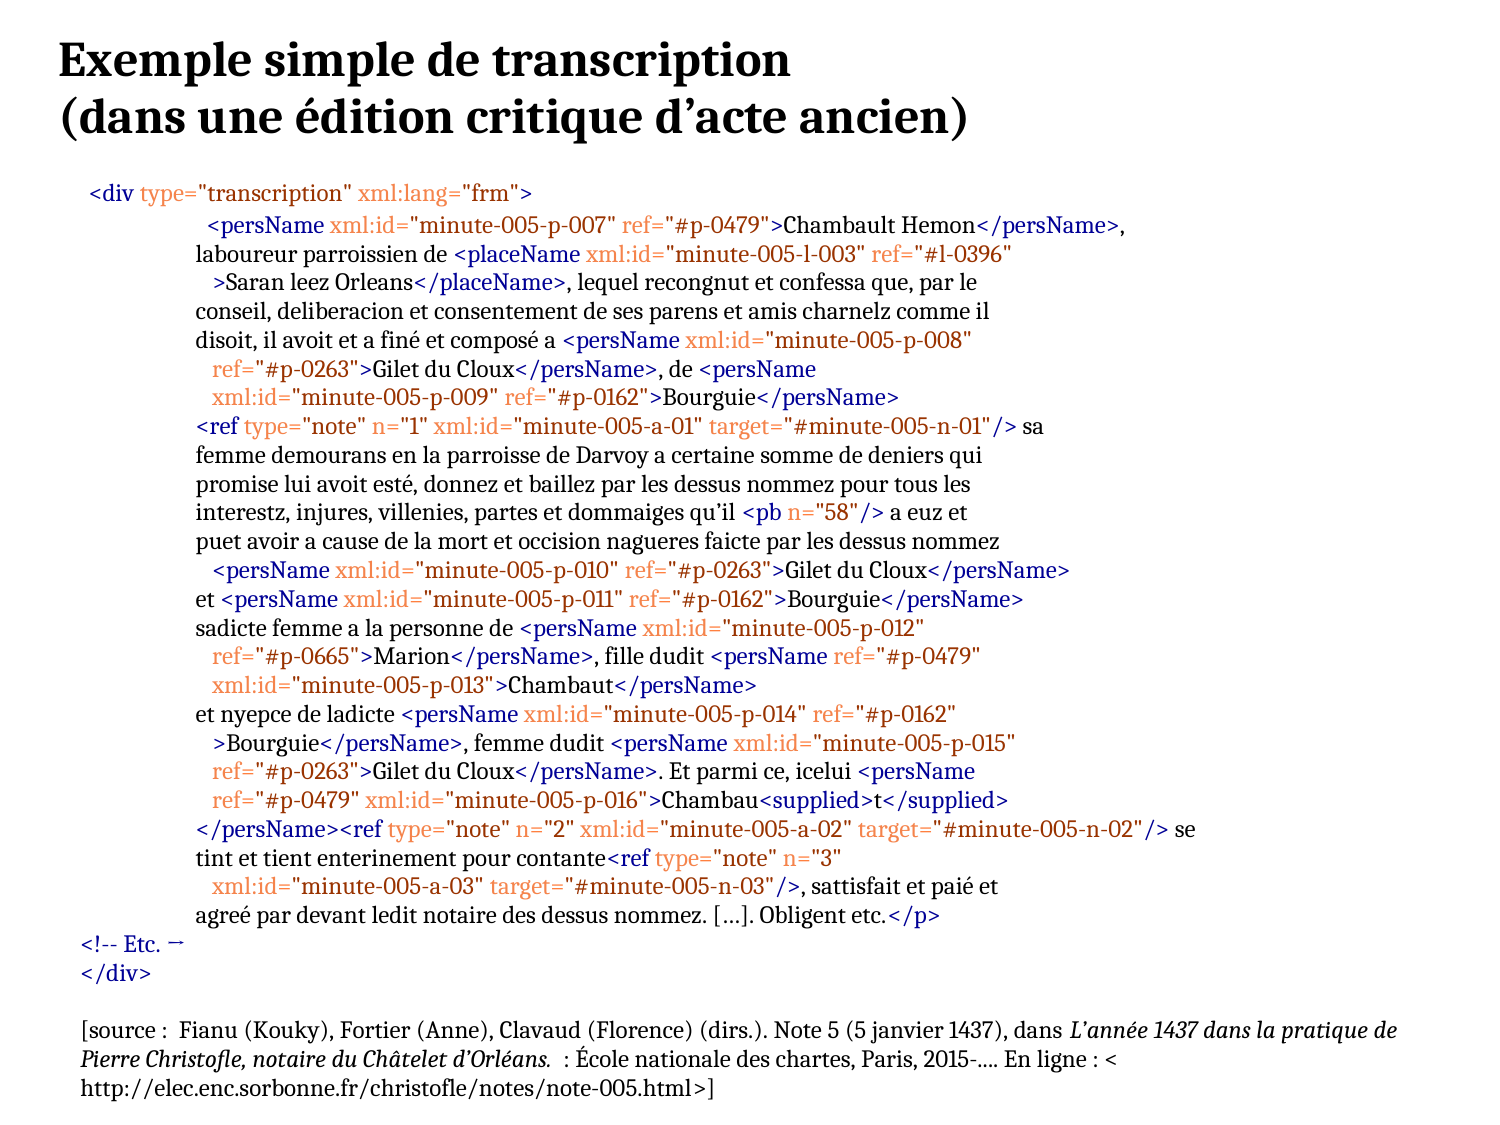

# Exemple simple de transcription (dans une édition critique d’acte ancien)
 <div type="transcription" xml:lang="frm">
 <persName xml:id="minute-005-p-007" ref="#p-0479">Chambault Hemon</persName>,
 laboureur parroissien de <placeName xml:id="minute-005-l-003" ref="#l-0396"
 >Saran leez Orleans</placeName>, lequel recongnut et confessa que, par le
 conseil, deliberacion et consentement de ses parens et amis charnelz comme il
 disoit, il avoit et a finé et composé a <persName xml:id="minute-005-p-008"
 ref="#p-0263">Gilet du Cloux</persName>, de <persName
 xml:id="minute-005-p-009" ref="#p-0162">Bourguie</persName>
 <ref type="note" n="1" xml:id="minute-005-a-01" target="#minute-005-n-01"/> sa
 femme demourans en la parroisse de Darvoy a certaine somme de deniers qui
 promise lui avoit esté, donnez et baillez par les dessus nommez pour tous les
 interestz, injures, villenies, partes et dommaiges qu’il <pb n="58"/> a euz et
 puet avoir a cause de la mort et occision nagueres faicte par les dessus nommez
 <persName xml:id="minute-005-p-010" ref="#p-0263">Gilet du Cloux</persName>
 et <persName xml:id="minute-005-p-011" ref="#p-0162">Bourguie</persName>
 sadicte femme a la personne de <persName xml:id="minute-005-p-012"
 ref="#p-0665">Marion</persName>, fille dudit <persName ref="#p-0479"
 xml:id="minute-005-p-013">Chambaut</persName>
 et nyepce de ladicte <persName xml:id="minute-005-p-014" ref="#p-0162"
 >Bourguie</persName>, femme dudit <persName xml:id="minute-005-p-015"
 ref="#p-0263">Gilet du Cloux</persName>. Et parmi ce, icelui <persName
 ref="#p-0479" xml:id="minute-005-p-016">Chambau<supplied>t</supplied>
 </persName><ref type="note" n="2" xml:id="minute-005-a-02" target="#minute-005-n-02"/> se
 tint et tient enterinement pour contante<ref type="note" n="3"
 xml:id="minute-005-a-03" target="#minute-005-n-03"/>, sattisfait et paié et
 agreé par devant ledit notaire des dessus nommez. […]. Obligent etc.</p>
<!-- Etc. →
</div>
[source : Fianu (Kouky), Fortier (Anne), Clavaud (Florence) (dirs.). Note 5 (5 janvier 1437), dans L’année 1437 dans la pratique de Pierre Christofle, notaire du Châtelet d’Orléans. : École nationale des chartes, Paris, 2015-.... En ligne : <http://elec.enc.sorbonne.fr/christofle/notes/note-005.html>]